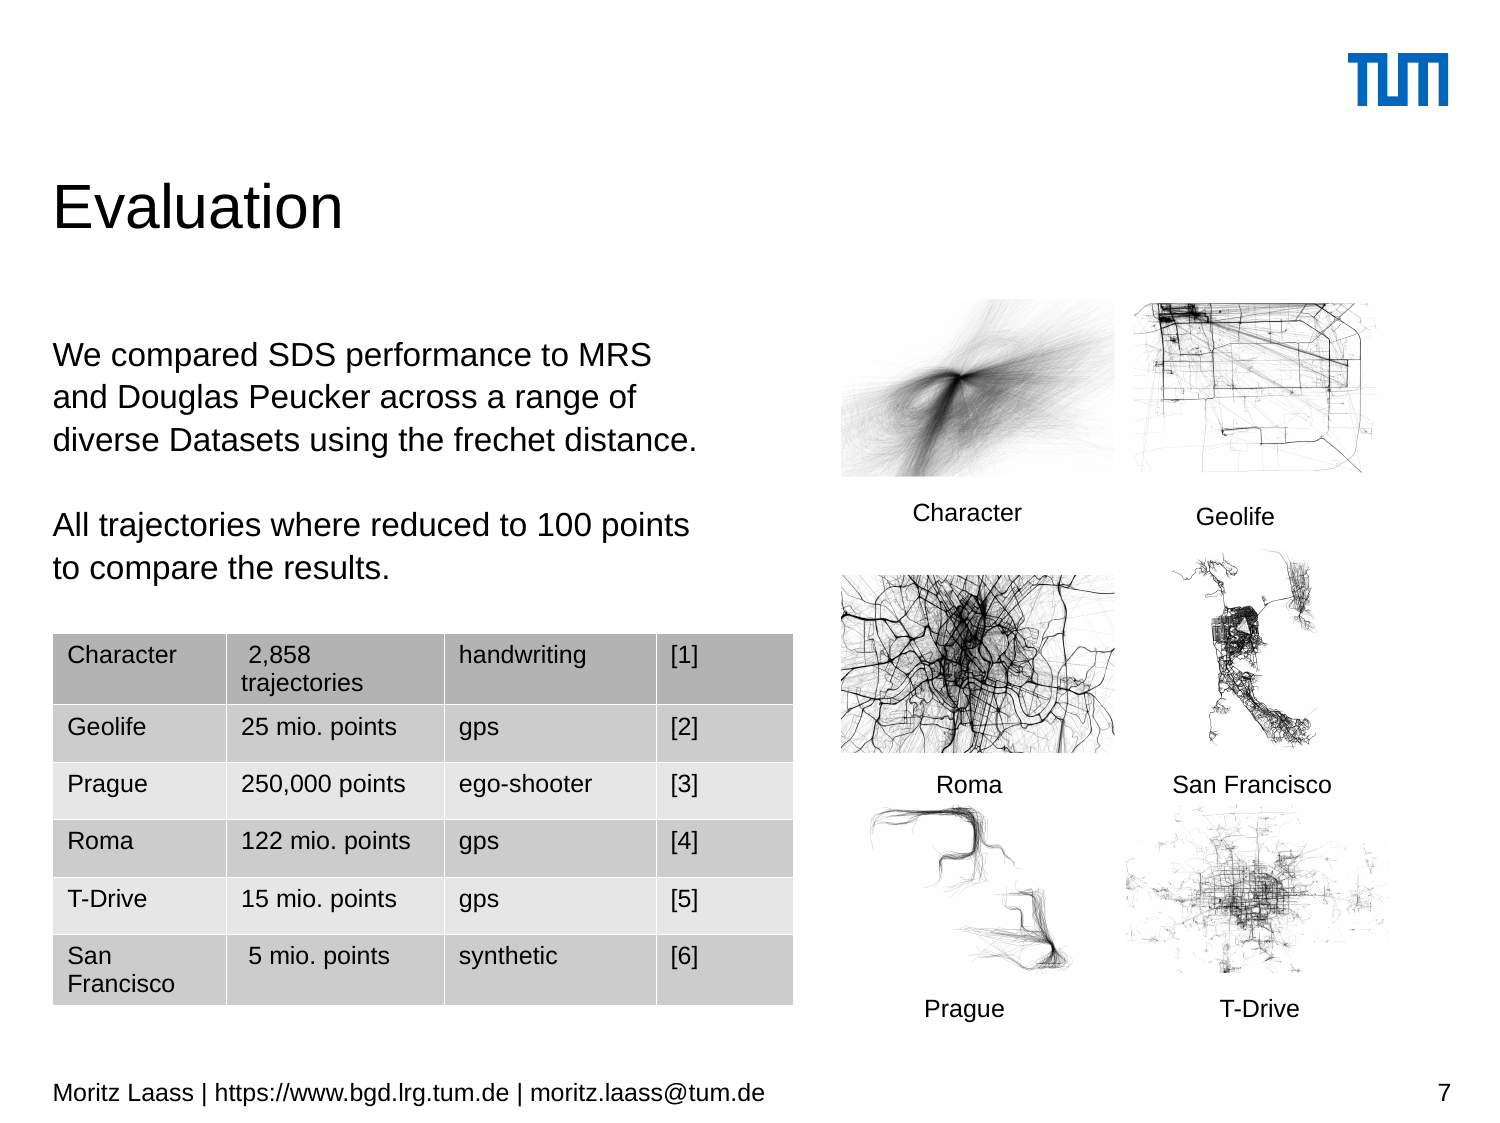

# Evaluation
Character
Geolife
Roma
San Francisco
Prague
T-Drive
We compared SDS performance to MRS and Douglas Peucker across a range of diverse Datasets using the frechet distance.
All trajectories where reduced to 100 points to compare the results.
| Character | 2,858 trajectories | handwriting | [1] |
| --- | --- | --- | --- |
| Geolife | 25 mio. points | gps | [2] |
| Prague | 250,000 points | ego-shooter | [3] |
| Roma | 122 mio. points | gps | [4] |
| T-Drive | 15 mio. points | gps | [5] |
| San Francisco | 5 mio. points | synthetic | [6] |
Moritz Laass | https://www.bgd.lrg.tum.de | moritz.laass@tum.de
7